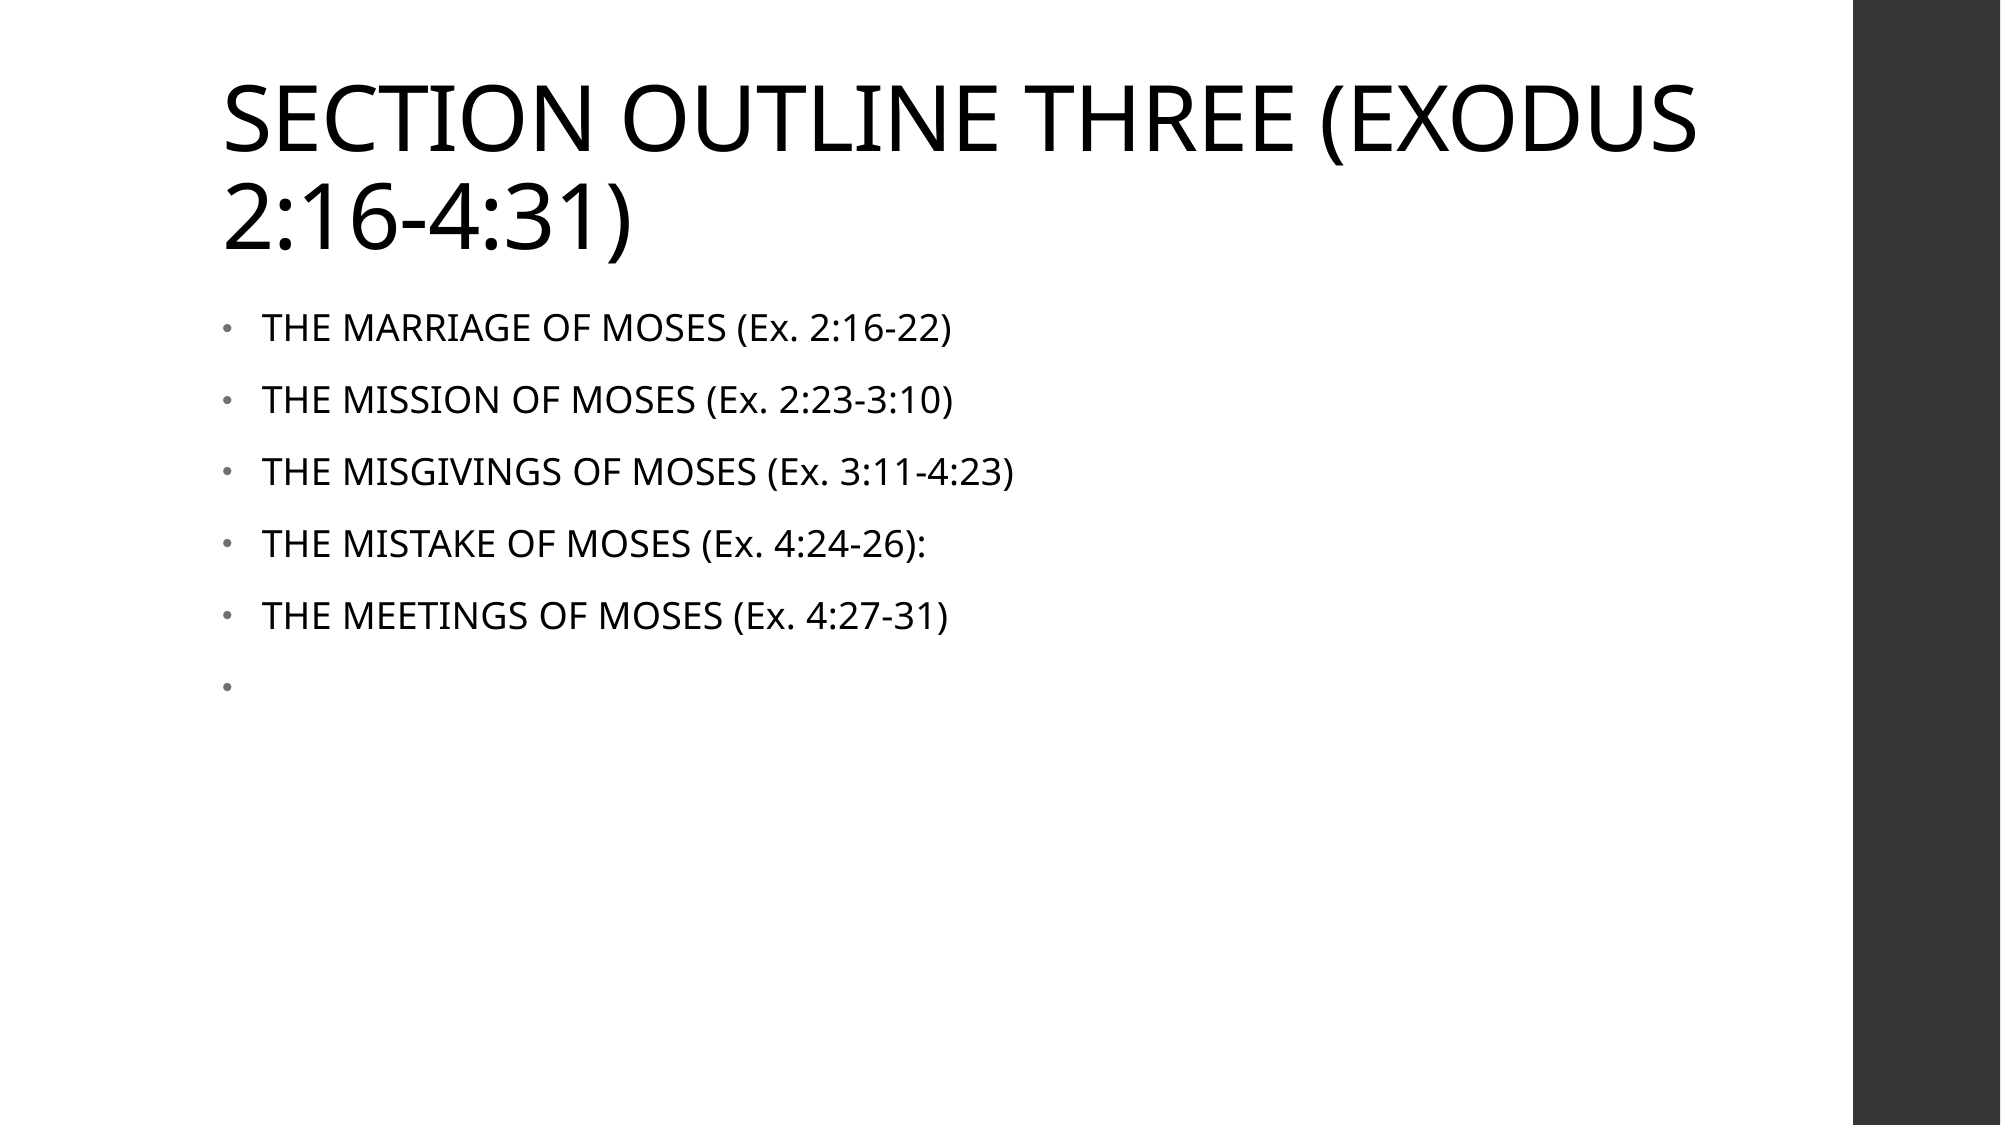

# SECTION OUTLINE THREE (EXODUS 2:16-4:31)
 THE MARRIAGE OF MOSES (Ex. 2:16-22)
 THE MISSION OF MOSES (Ex. 2:23-3:10)
 THE MISGIVINGS OF MOSES (Ex. 3:11-4:23)
 THE MISTAKE OF MOSES (Ex. 4:24-26):
 THE MEETINGS OF MOSES (Ex. 4:27-31)